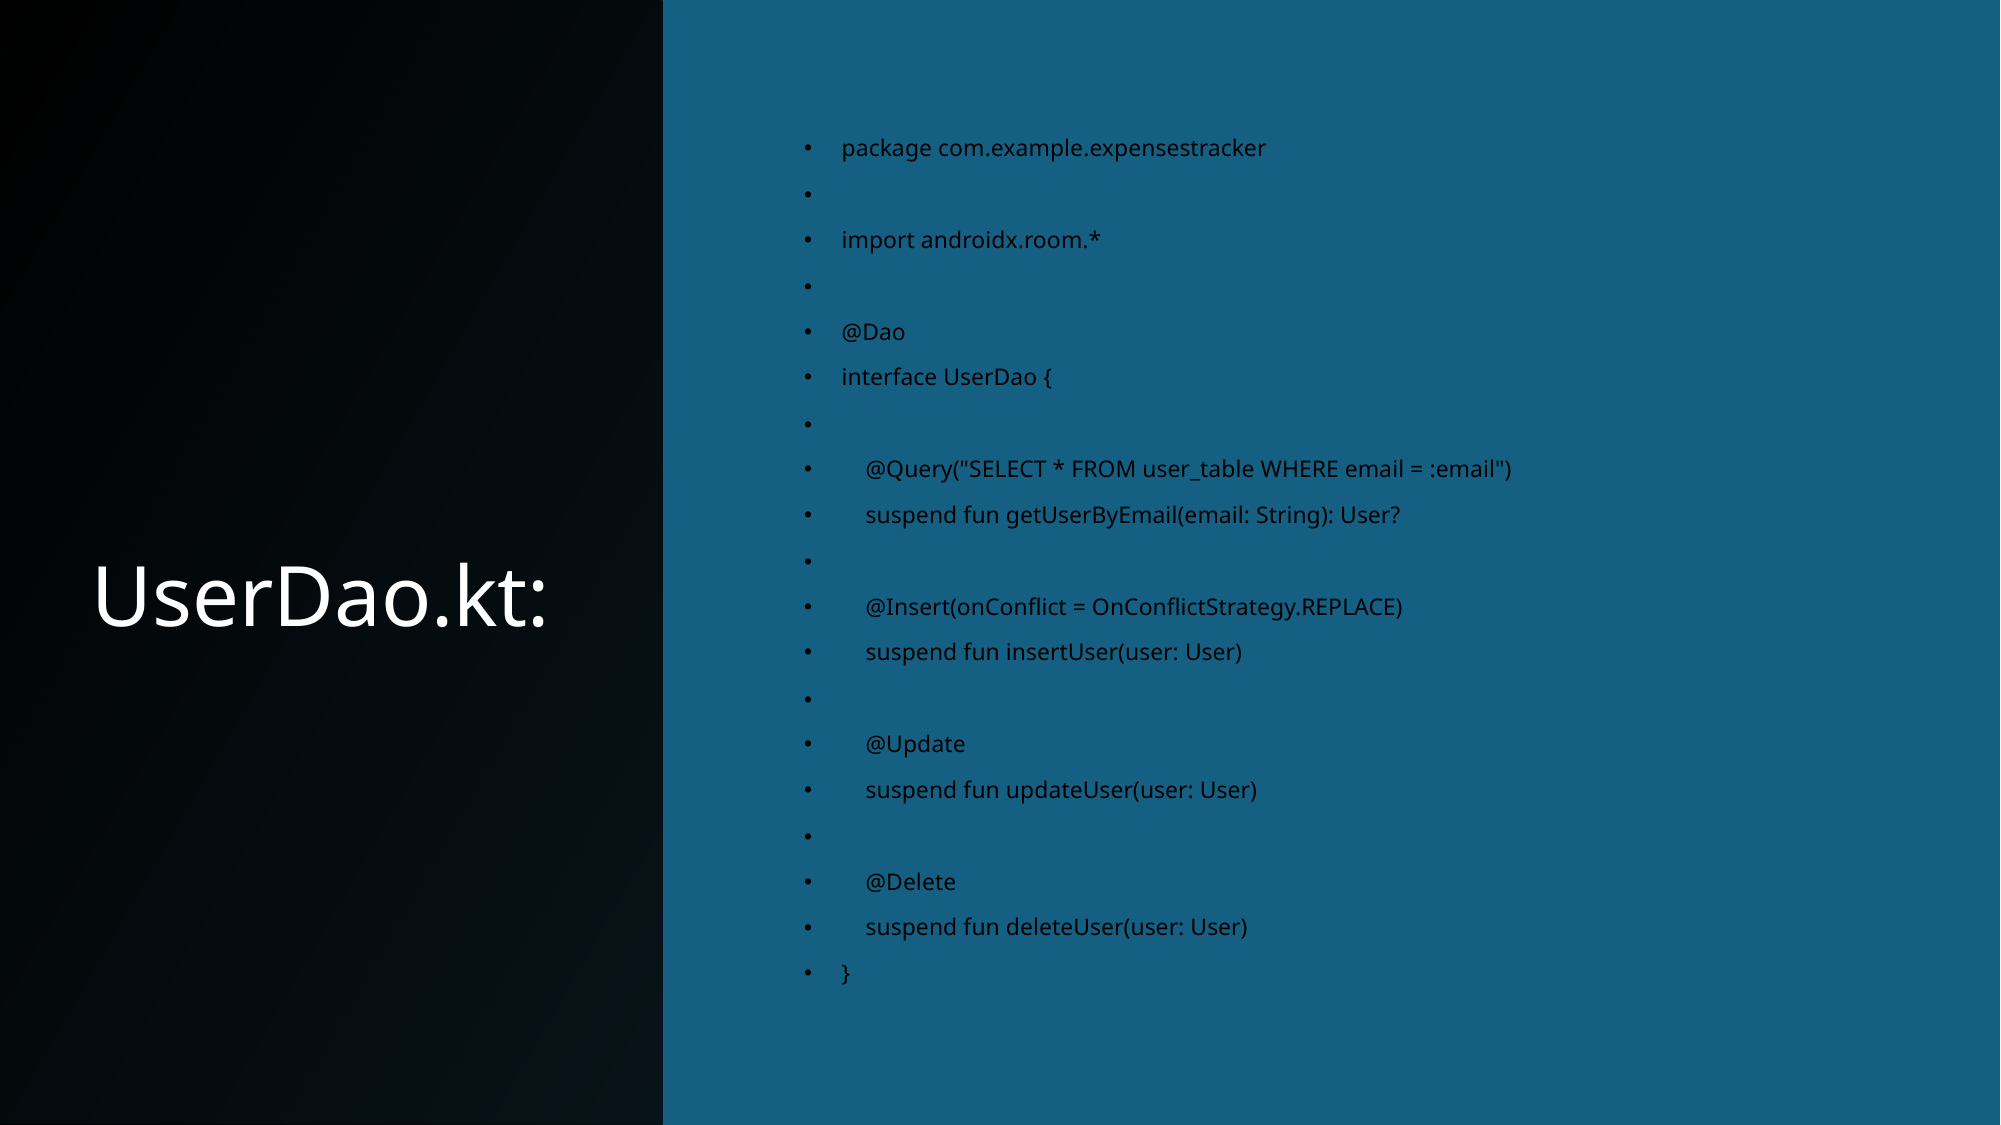

# UserDao.kt:
package com.example.expensestracker
import androidx.room.*
@Dao
interface UserDao {
    @Query("SELECT * FROM user_table WHERE email = :email")
    suspend fun getUserByEmail(email: String): User?
    @Insert(onConflict = OnConflictStrategy.REPLACE)
    suspend fun insertUser(user: User)
    @Update
    suspend fun updateUser(user: User)
    @Delete
    suspend fun deleteUser(user: User)
}